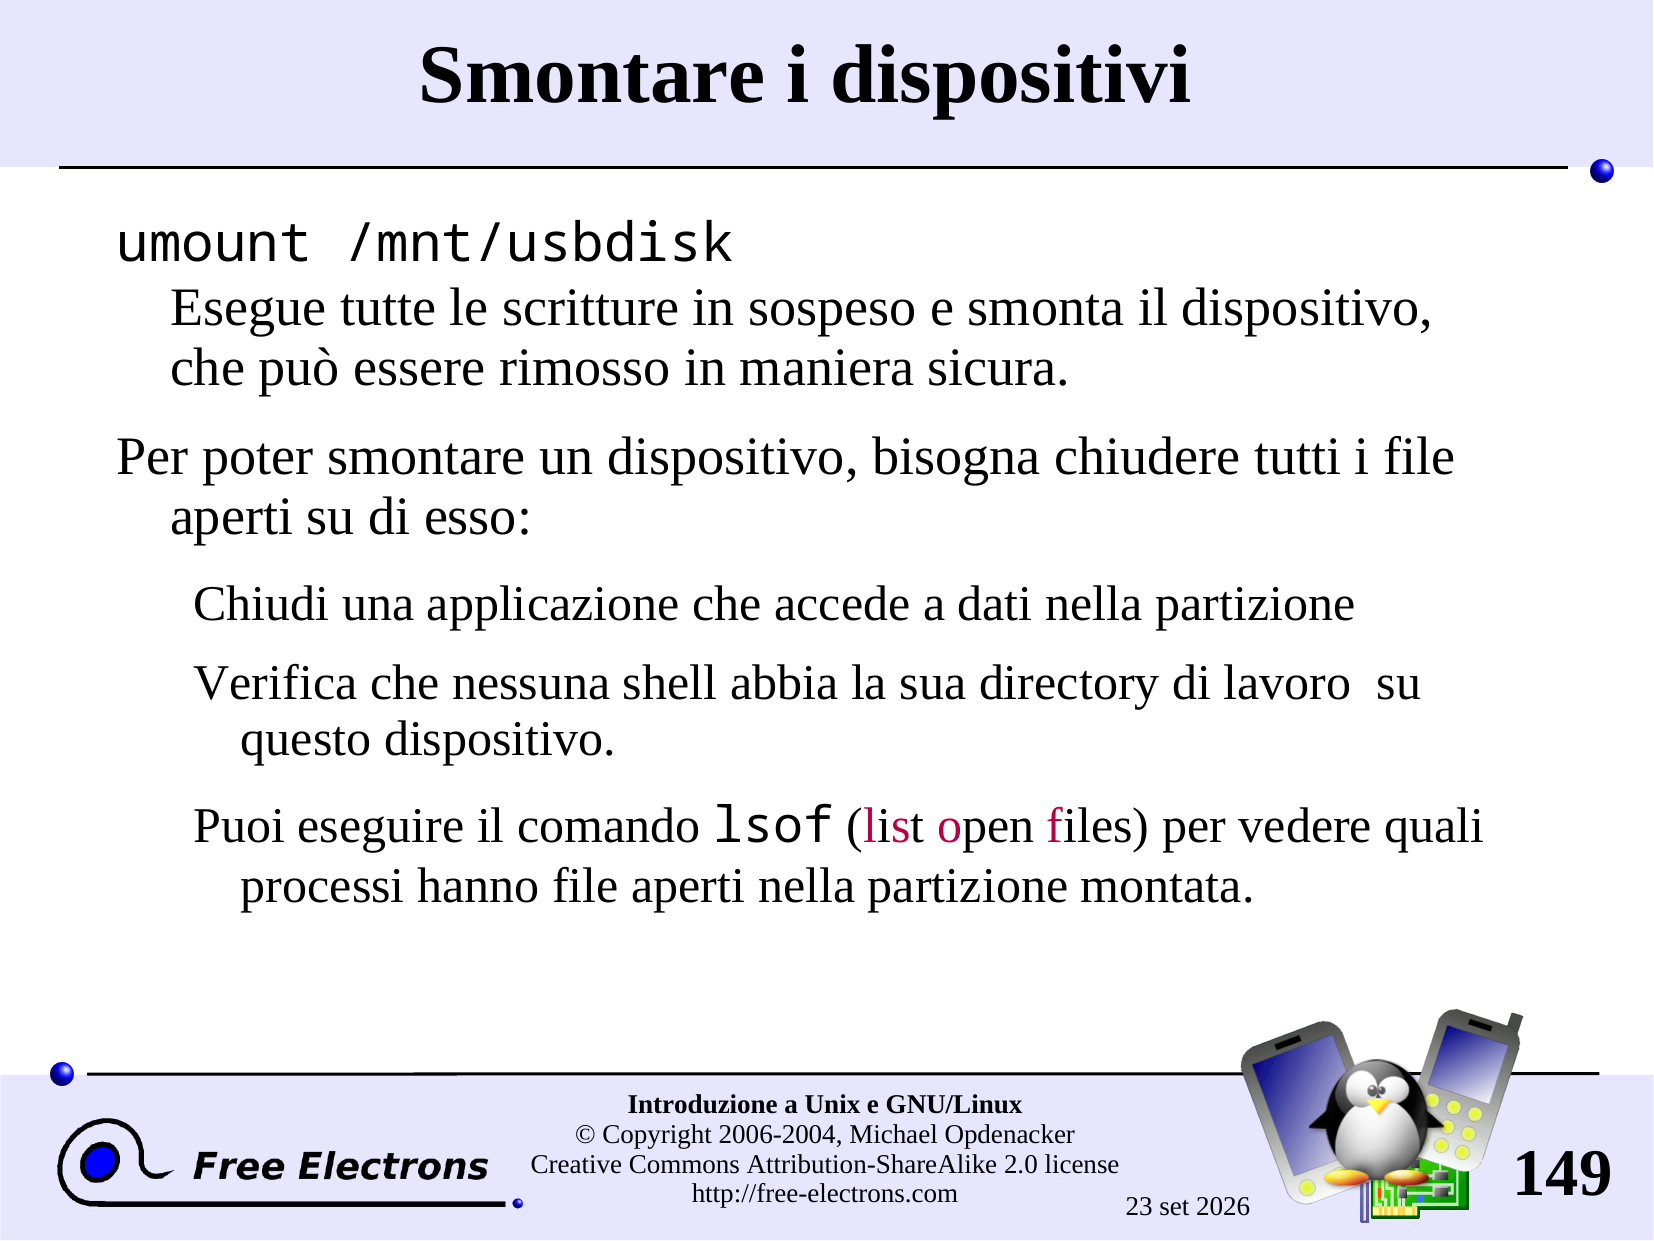

# Smontare i dispositivi
umount /mnt/usbdisk
Esegue tutte le scritture in sospeso e smonta il dispositivo, che può essere rimosso in maniera sicura.
Per poter smontare un dispositivo, bisogna chiudere tutti i file aperti su di esso:
Chiudi una applicazione che accede a dati nella partizione
Verifica che nessuna shell abbia la sua directory di lavoro su questo dispositivo.
Puoi eseguire il comando lsof (list open files) per vedere quali processi hanno file aperti nella partizione montata.